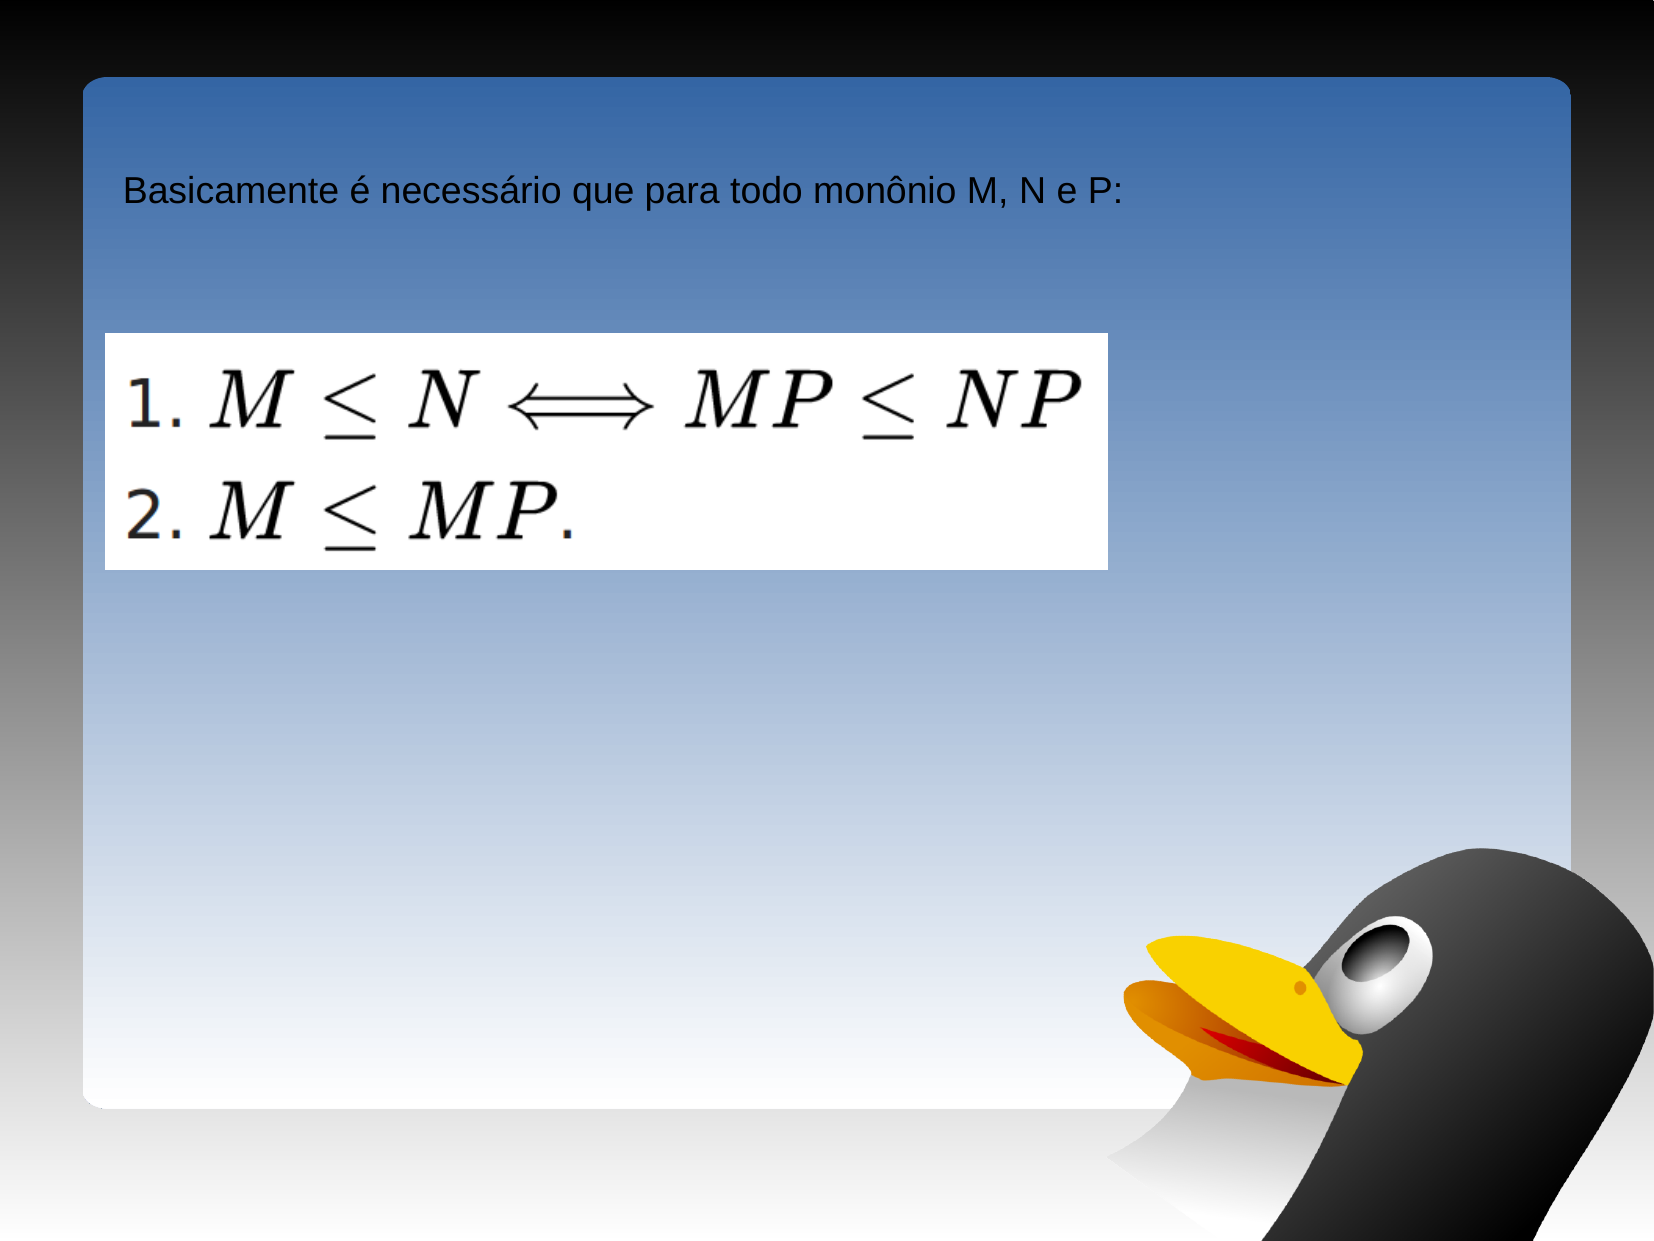

Basicamente é necessário que para todo monônio M, N e P:
Existem